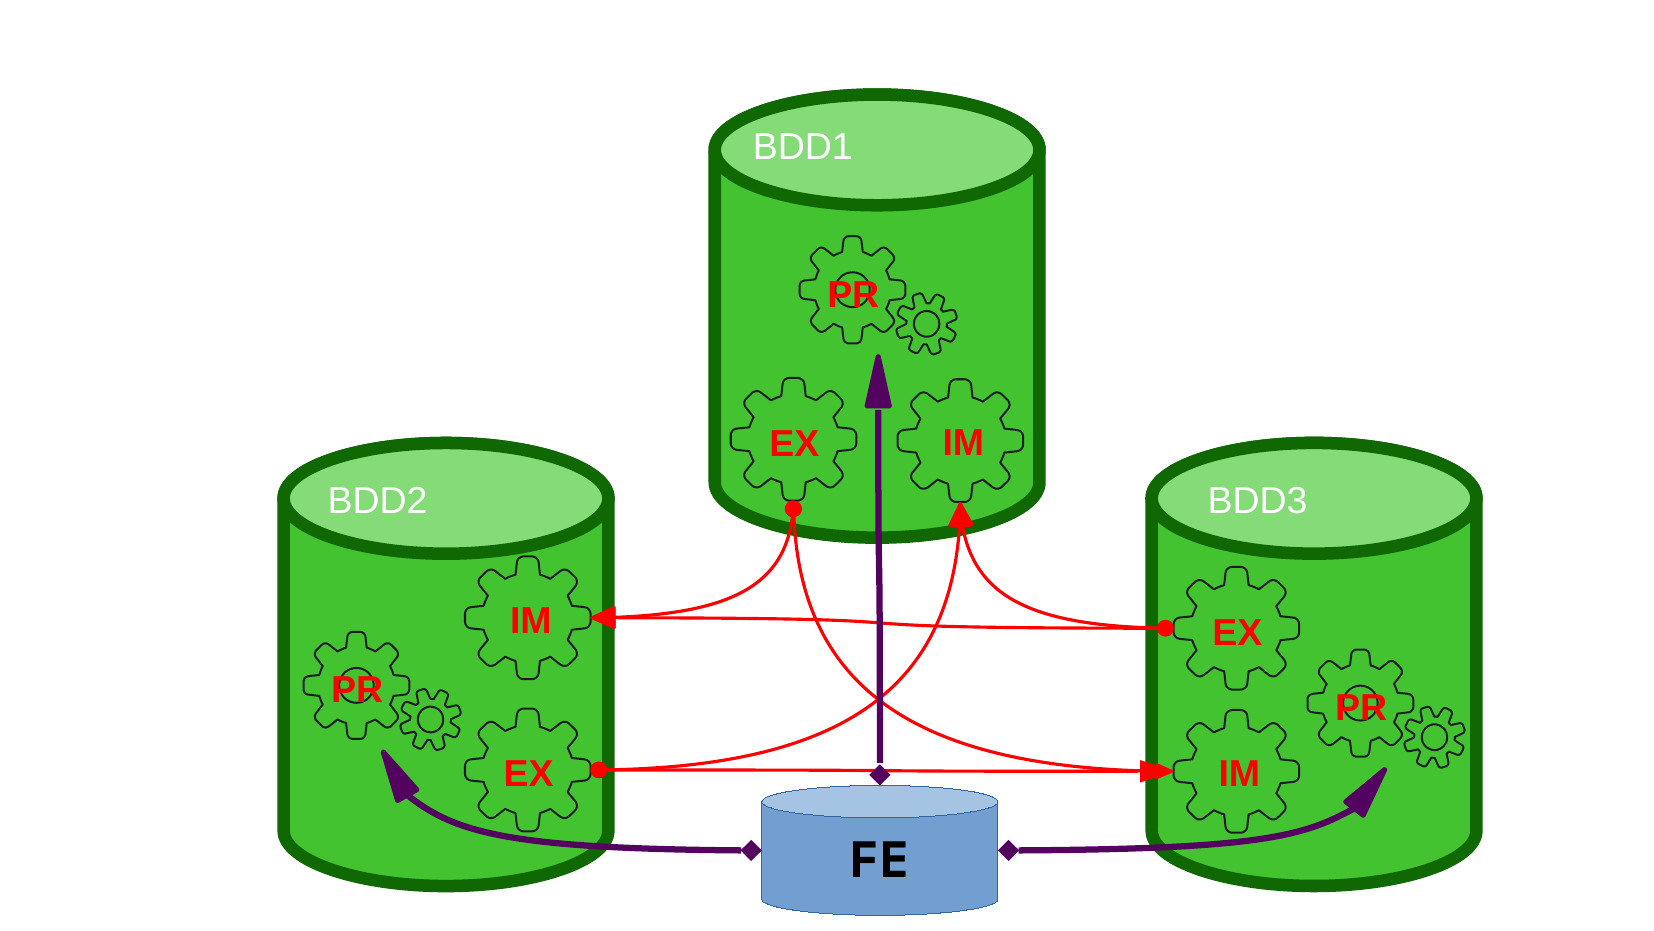

BDD1
PR
EX
IM
BDD2
BDD3
IM
EX
PR
PR
EX
IM
FE